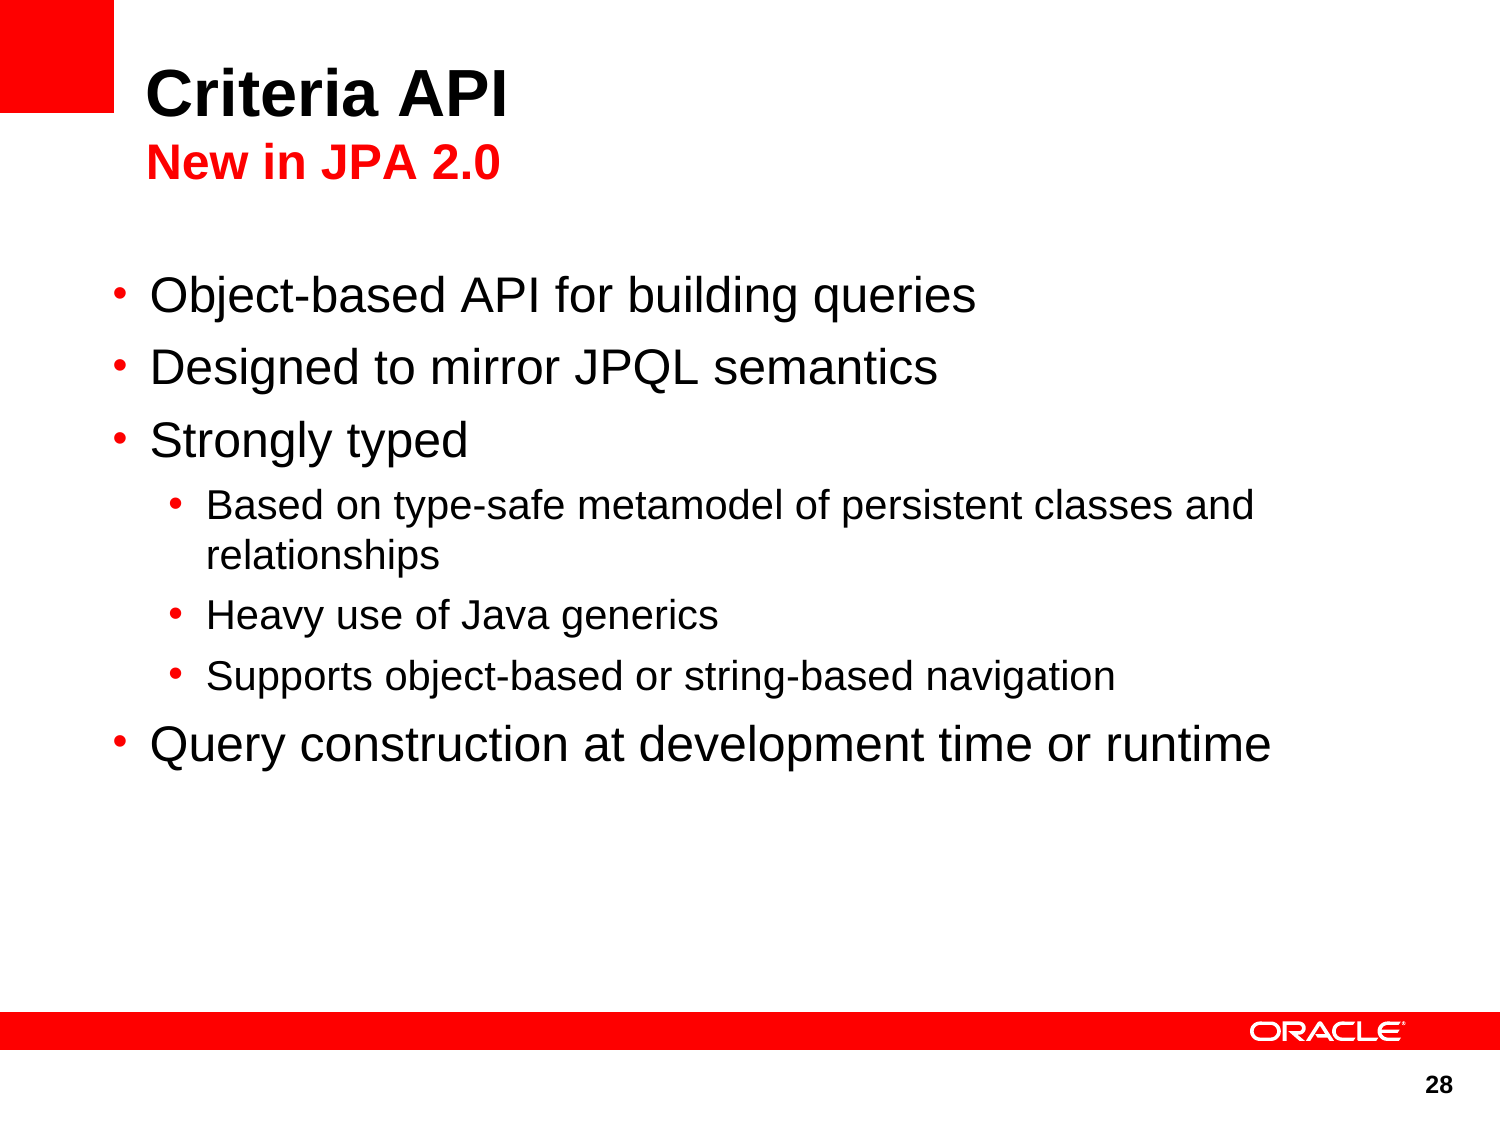

# Criteria API New in JPA 2.0
Object-based API for building queries
Designed to mirror JPQL semantics
Strongly typed
Based on type-safe metamodel of persistent classes and relationships
Heavy use of Java generics
Supports object-based or string-based navigation
Query construction at development time or runtime